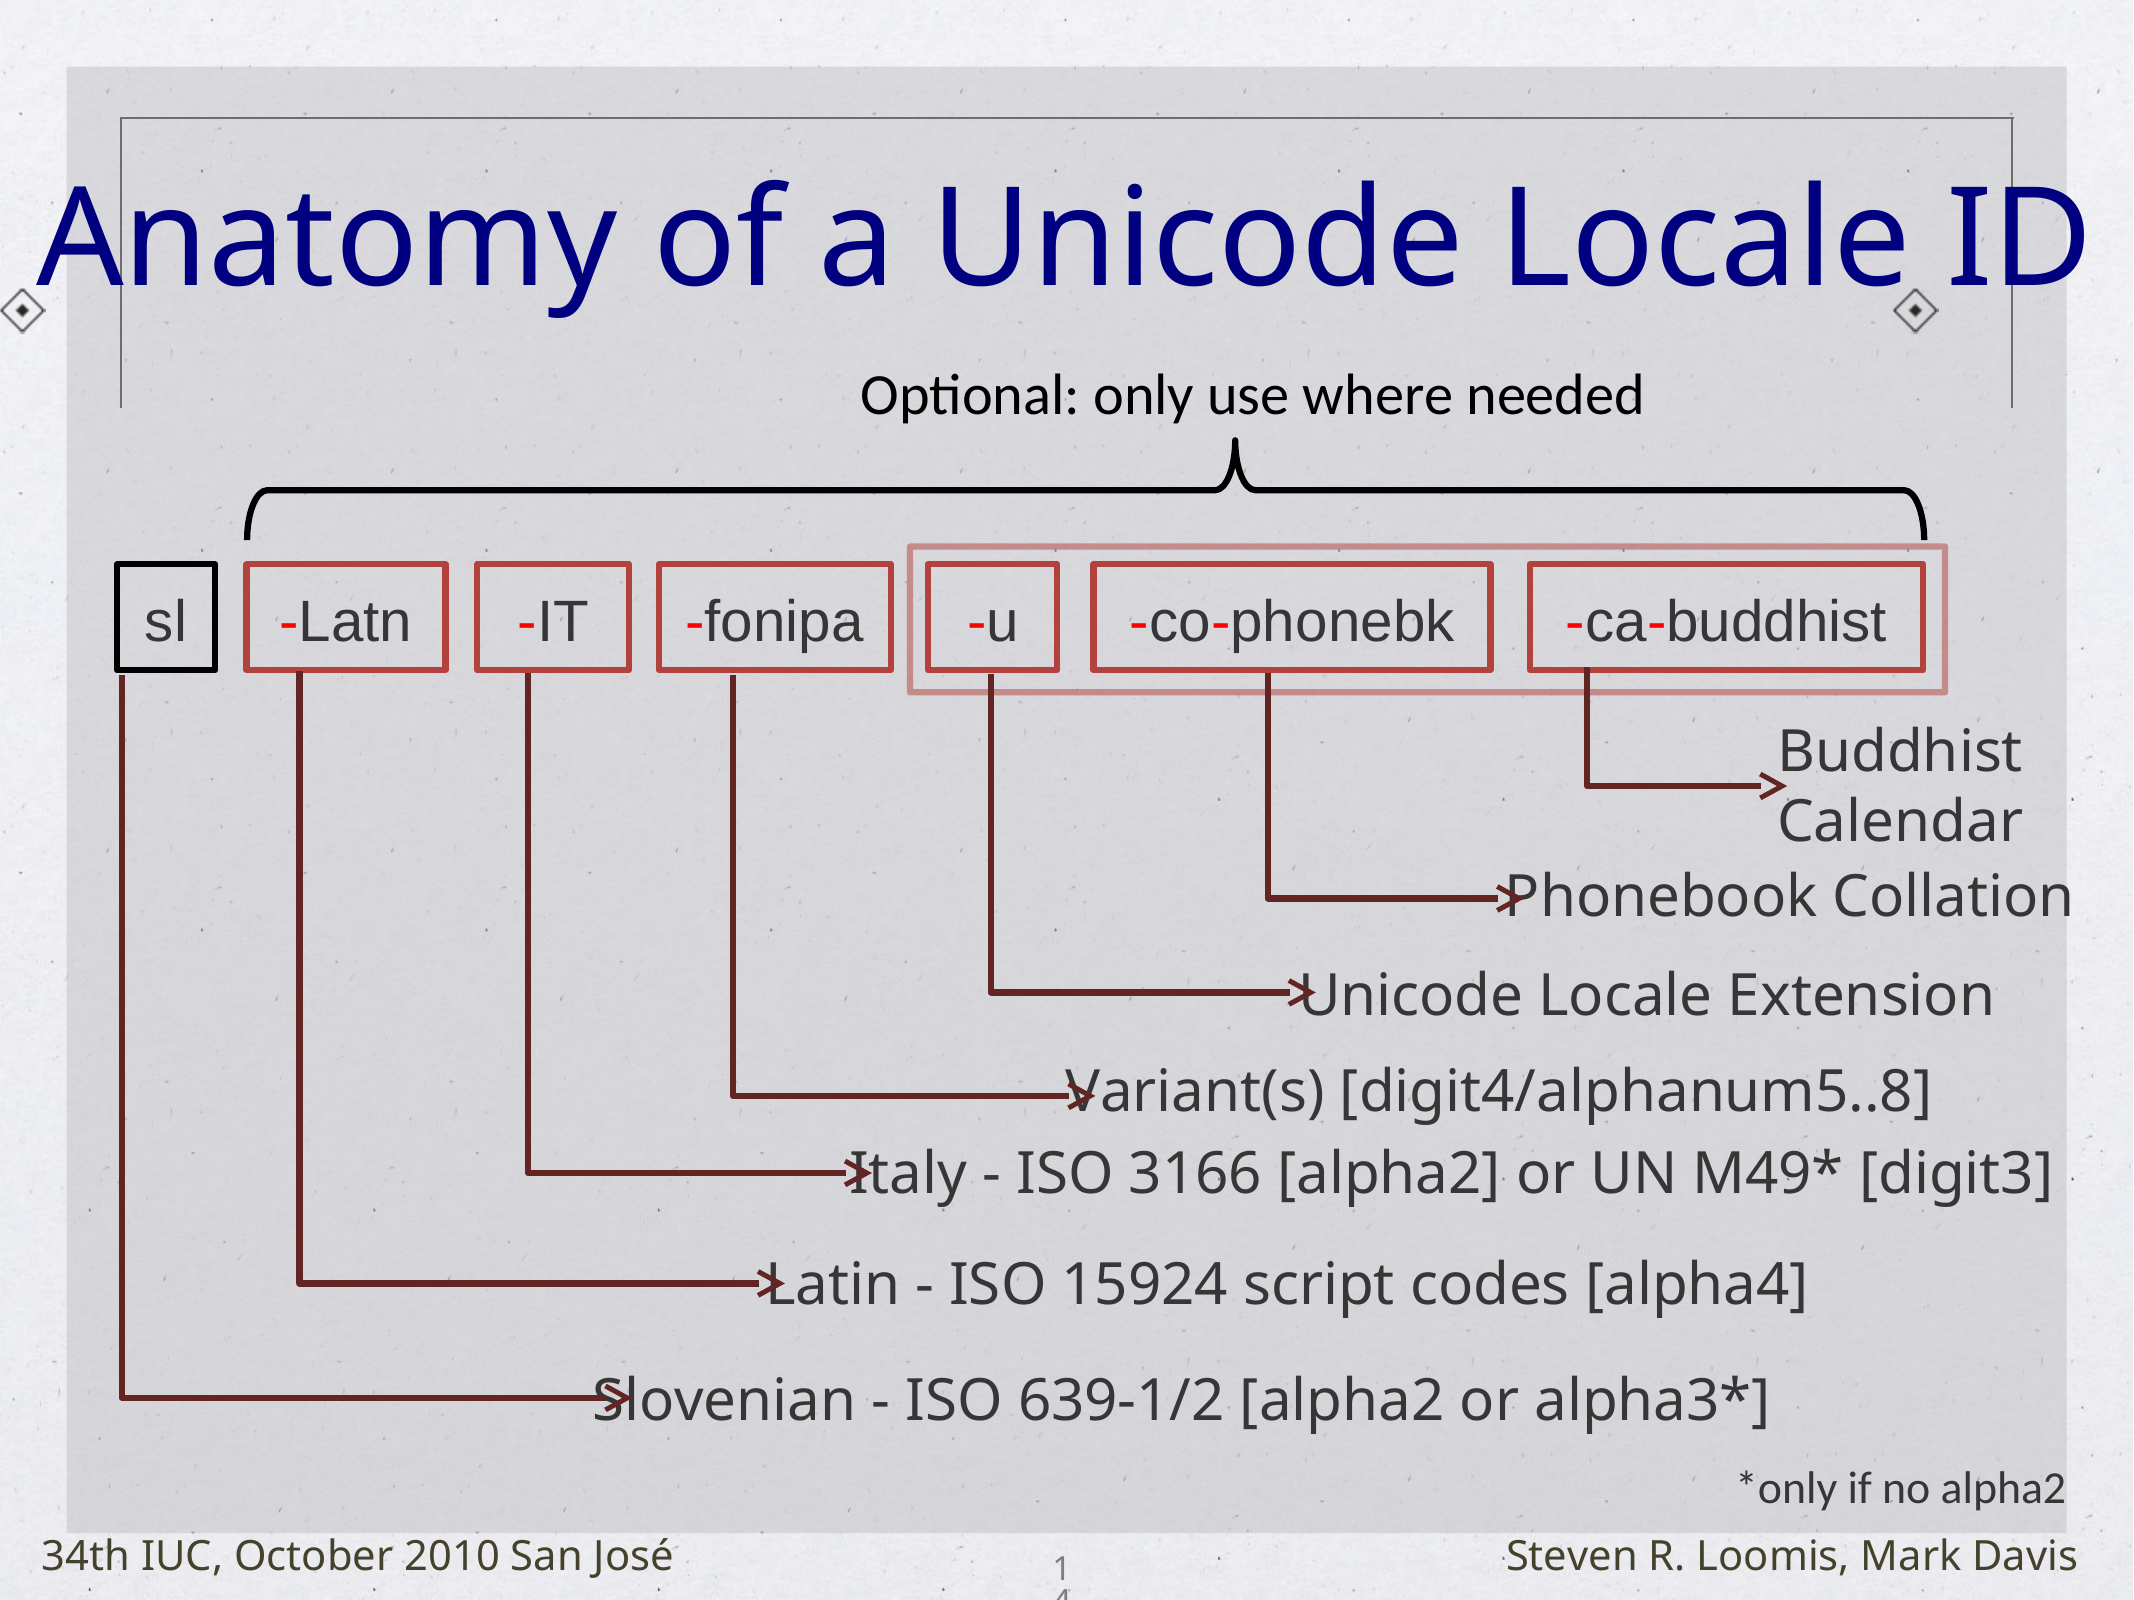

# Anatomy of a Unicode Locale ID
Optional: only use where needed
sl
-Latn
-IT
-fonipa
-u
-co-phonebk
-ca-buddhist
Buddhist Calendar
Phonebook Collation
Unicode Locale Extension
Variant(s) [digit4/alphanum5..8]
Italy - ISO 3166 [alpha2] or UN M49* [digit3]
Latin - ISO 15924 script codes [alpha4]
Slovenian - ISO 639-1/2 [alpha2 or alpha3*]
*only if no alpha2
14